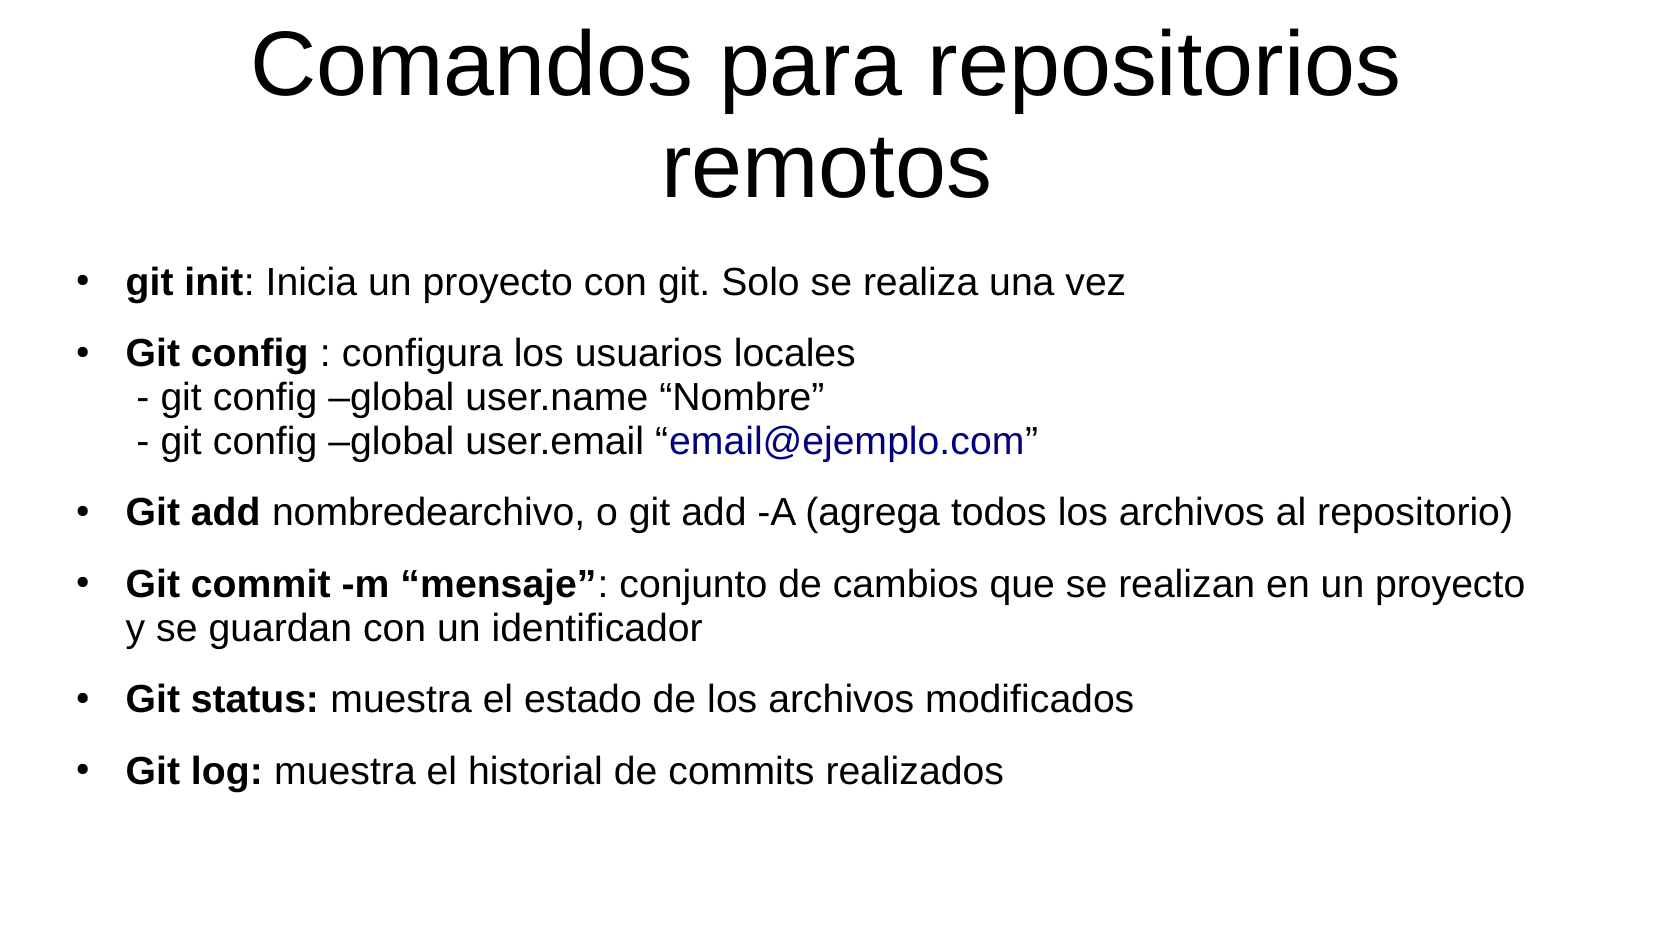

# Comandos para repositorios remotos
git init: Inicia un proyecto con git. Solo se realiza una vez
Git config : configura los usuarios locales
 - git config –global user.name “Nombre”
 - git config –global user.email “email@ejemplo.com”
Git add nombredearchivo, o git add -A (agrega todos los archivos al repositorio)
Git commit -m “mensaje”: conjunto de cambios que se realizan en un proyecto y se guardan con un identificador
Git status: muestra el estado de los archivos modificados
Git log: muestra el historial de commits realizados